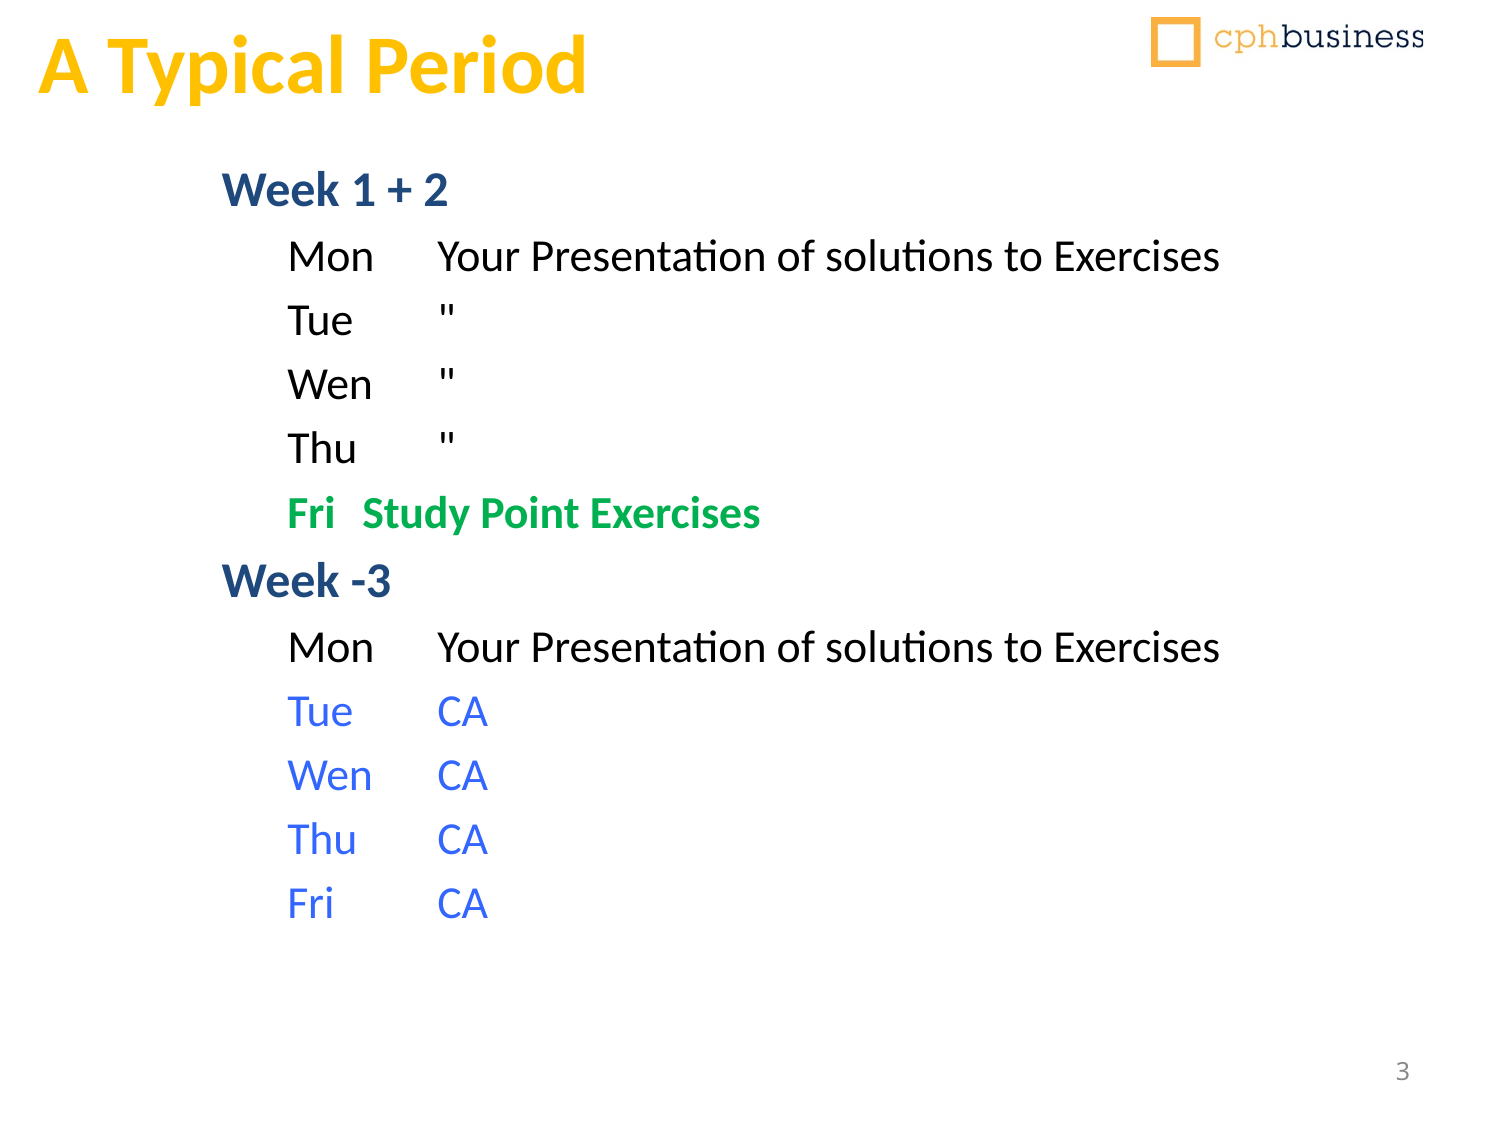

# A Typical Period
Week 1 + 2
Mon	Your Presentation of solutions to Exercises
Tue		"
Wen	"
Thu		"
Fri	Study Point Exercises
Week -3
Mon	Your Presentation of solutions to Exercises
Tue		CA
Wen	CA
Thu		CA
Fri		CA